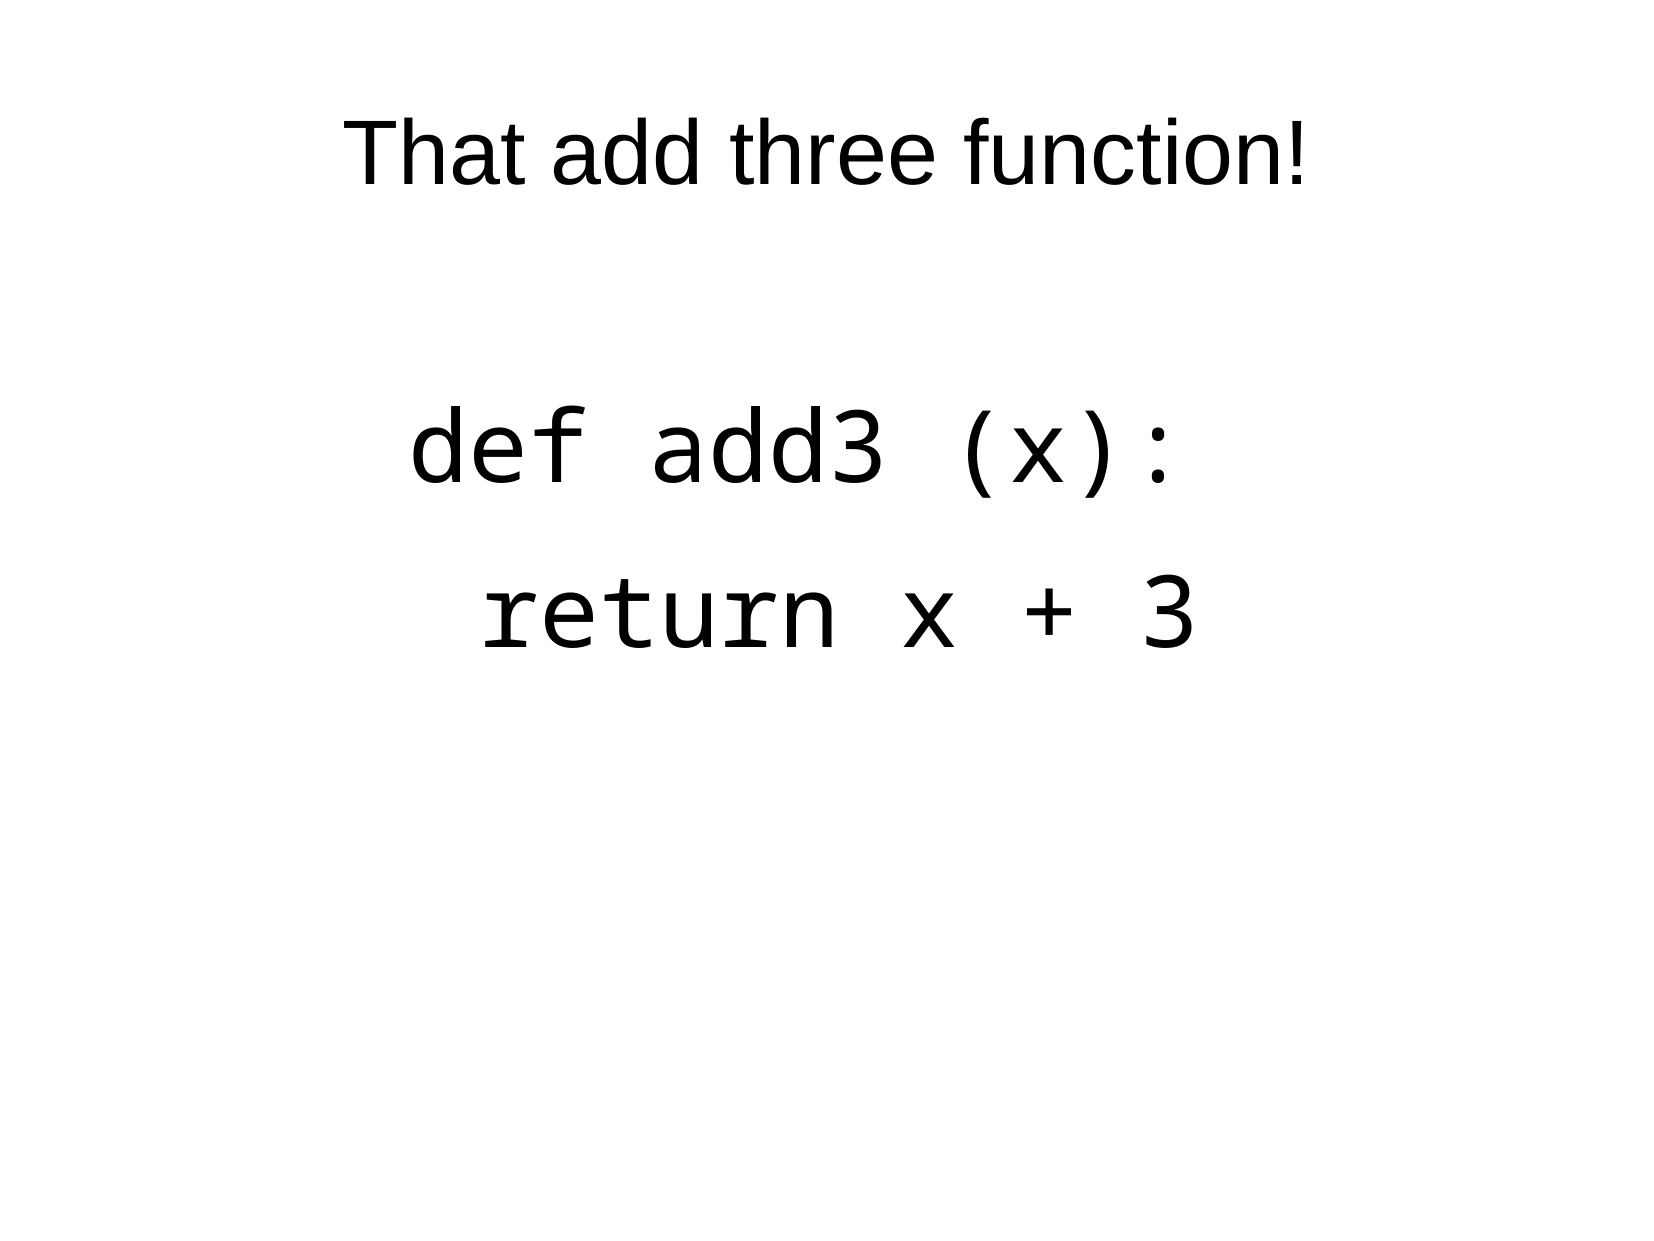

# That add three function!
def add3 (x):
return x + 3